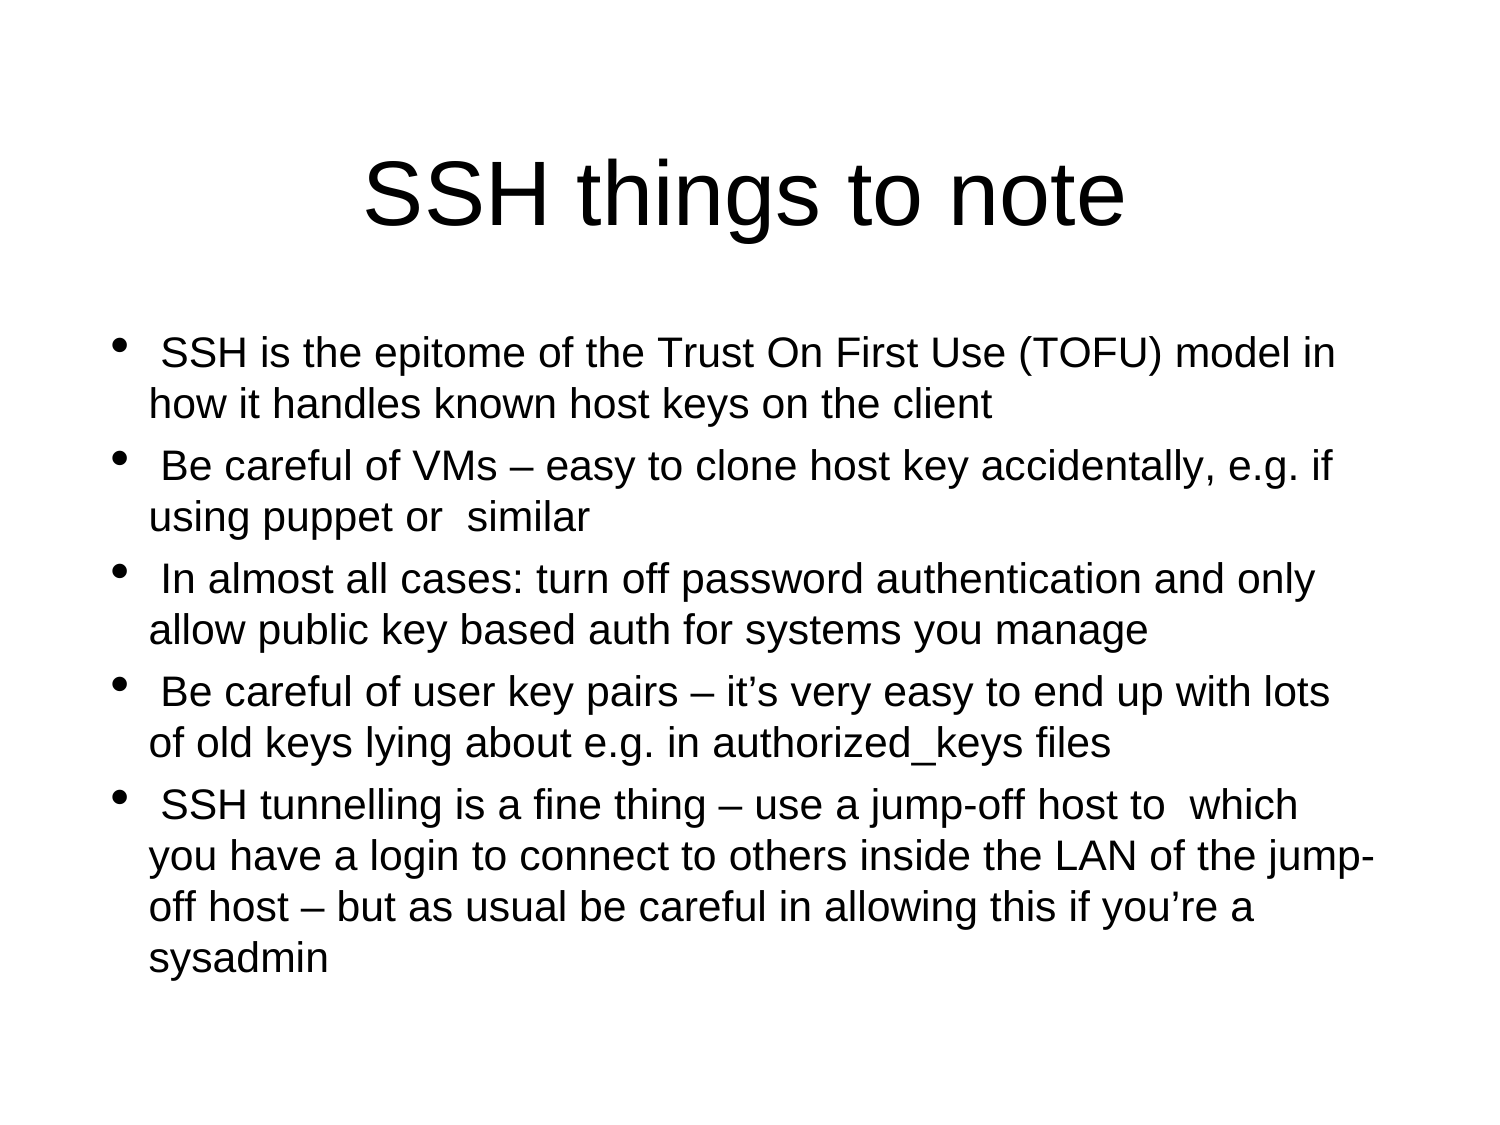

# SSH things to note
 SSH is the epitome of the Trust On First Use (TOFU) model in how it handles known host keys on the client
 Be careful of VMs – easy to clone host key accidentally, e.g. if using puppet or similar
 In almost all cases: turn off password authentication and only allow public key based auth for systems you manage
 Be careful of user key pairs – it’s very easy to end up with lots of old keys lying about e.g. in authorized_keys files
 SSH tunnelling is a fine thing – use a jump-off host to which you have a login to connect to others inside the LAN of the jump-off host – but as usual be careful in allowing this if you’re a sysadmin